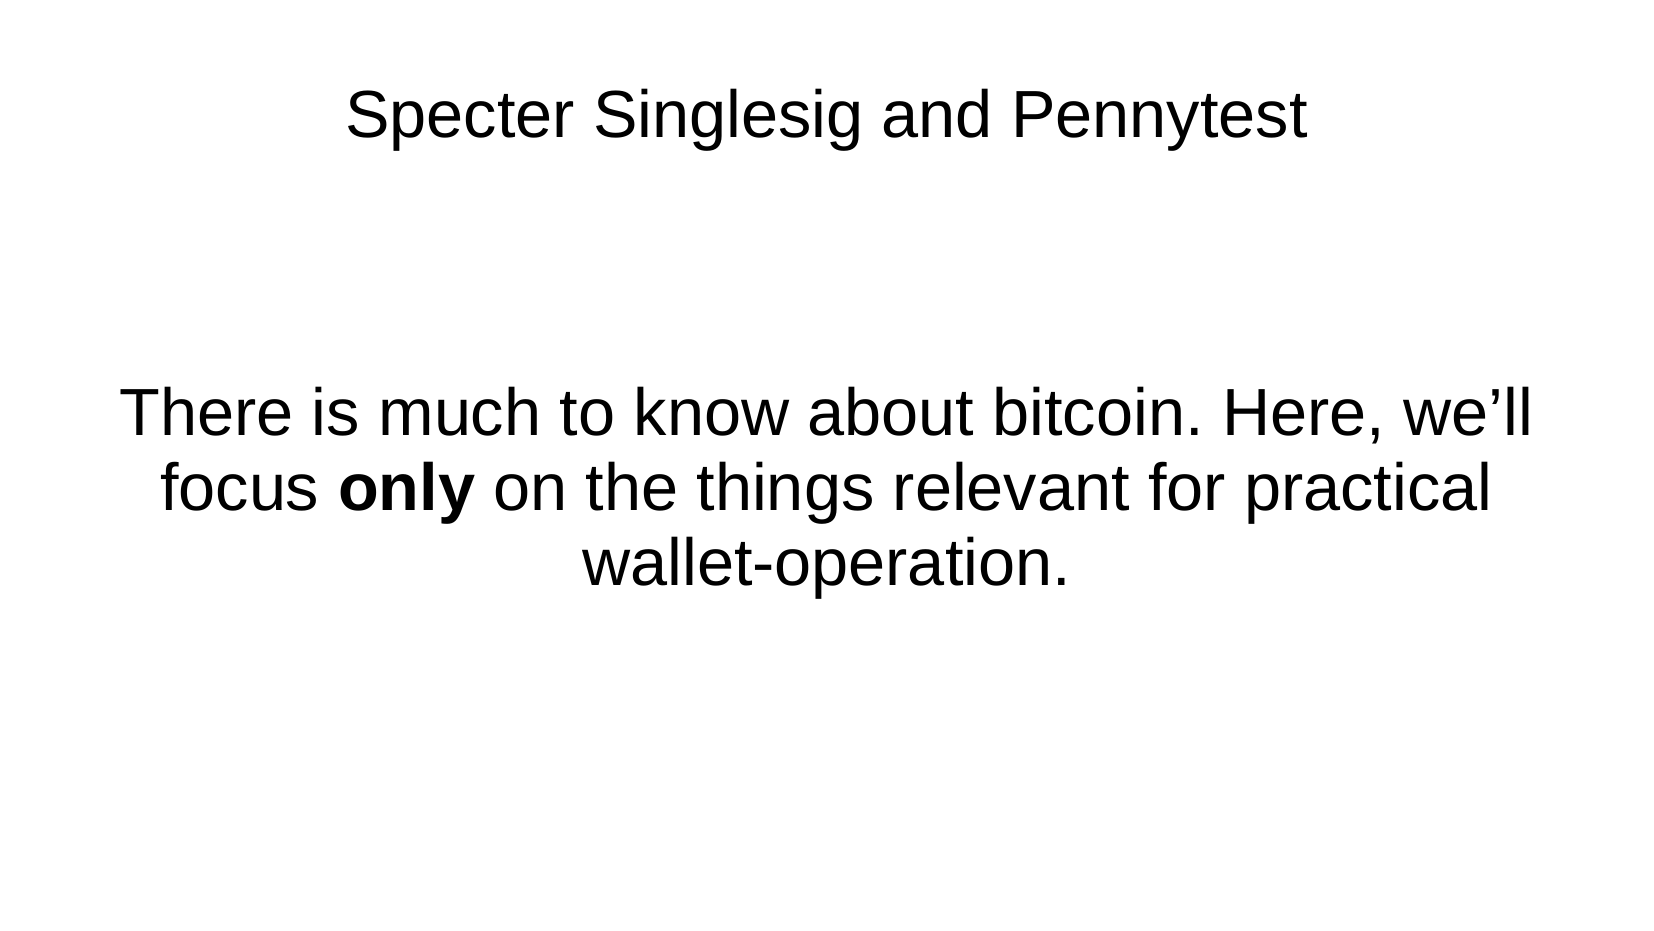

# Specter Singlesig and Pennytest
There is much to know about bitcoin. Here, we’ll focus only on the things relevant for practical wallet-operation.